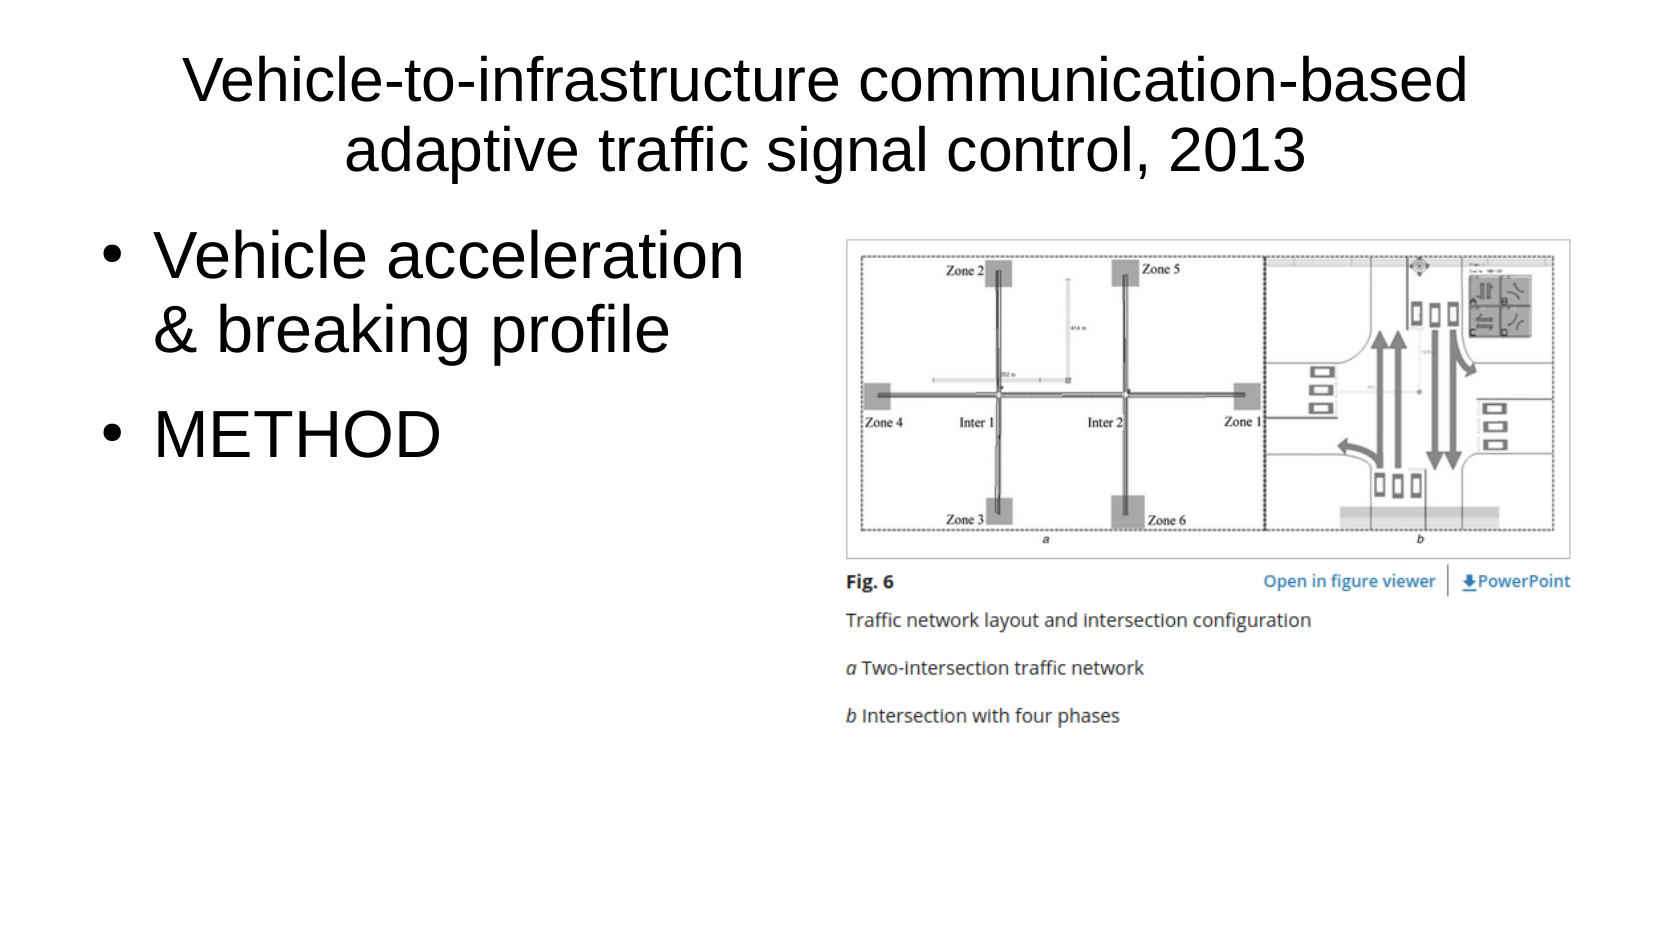

# Vehicle-to-infrastructure communication-based adaptive traffic signal control, 2013
Vehicle acceleration & breaking profile
METHOD